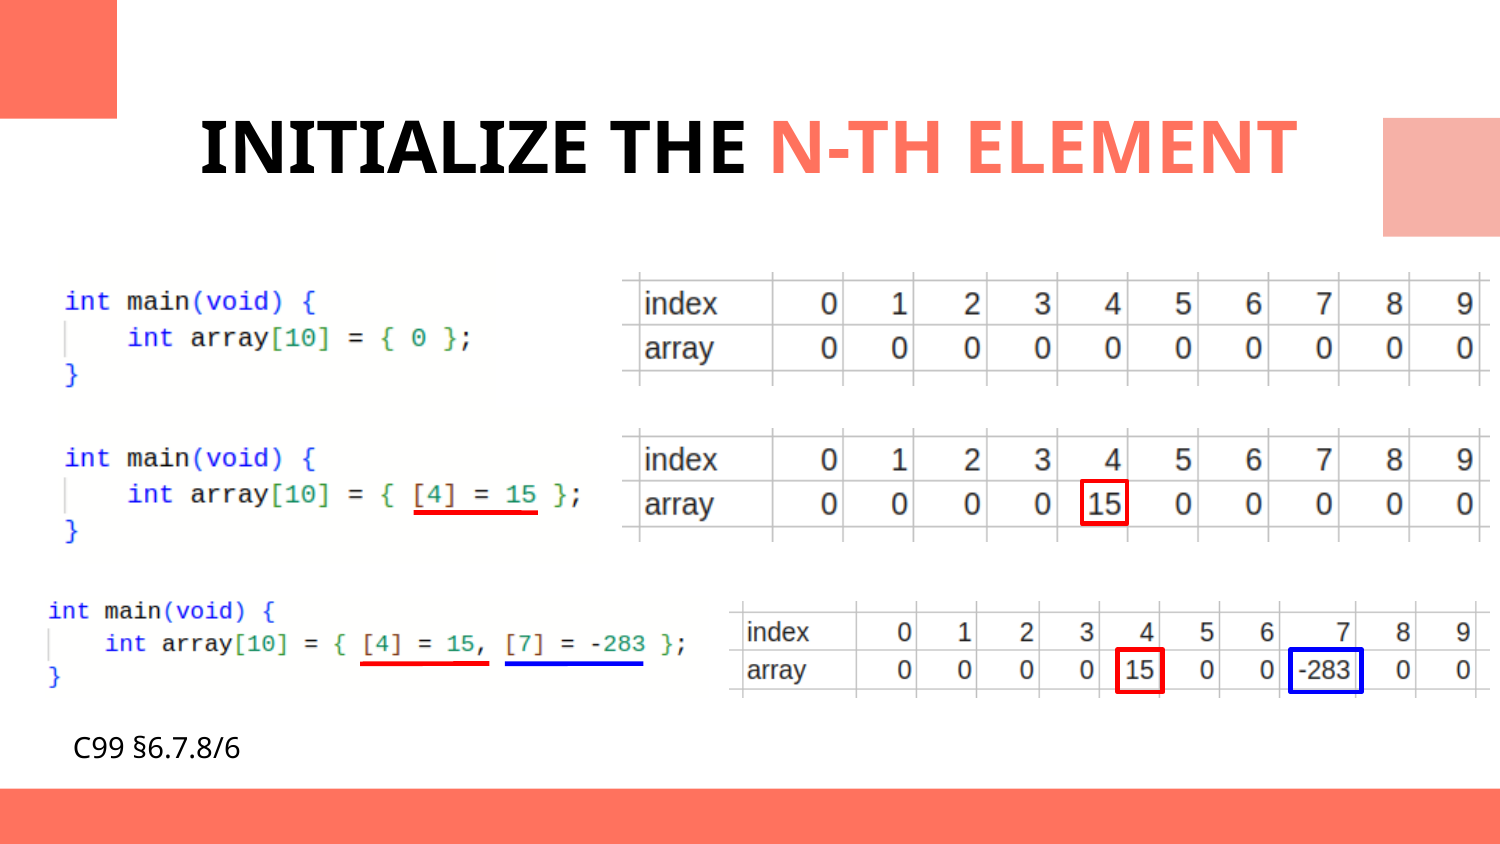

# INITIALIZE THE N-TH ELEMENT
C99 §6.7.8/6